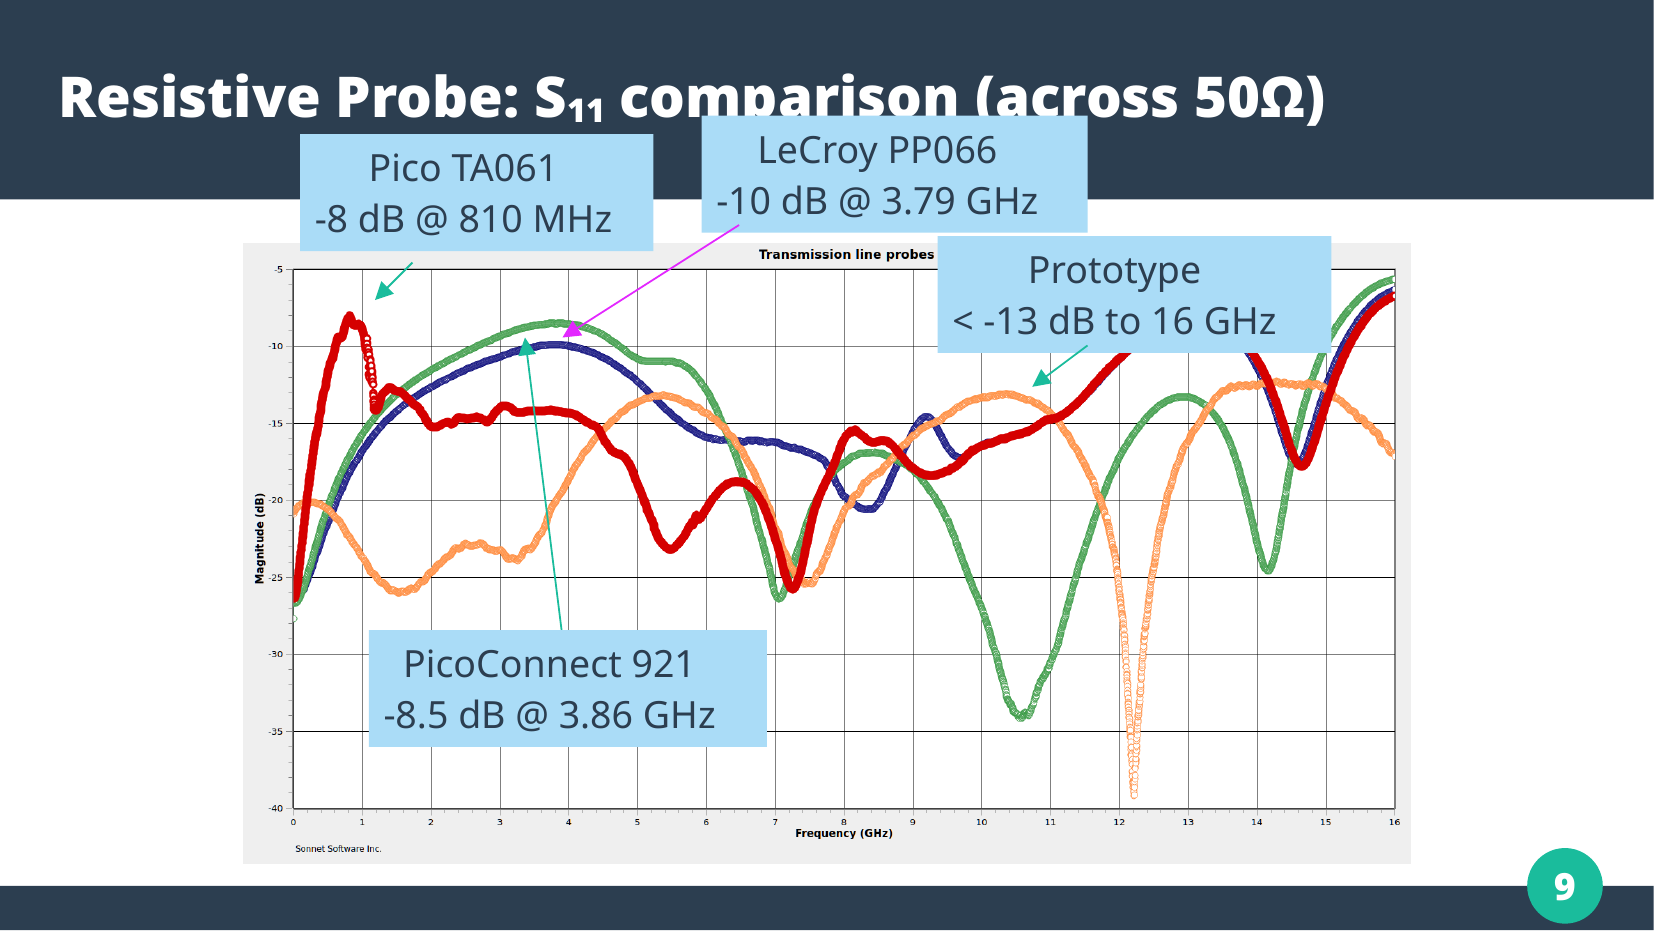

# Resistive Probe: S11 comparison (across 50Ω)
LeCroy PP066
-10 dB @ 3.79 GHz
Pico TA061
-8 dB @ 810 MHz
Prototype
< -13 dB to 16 GHz
PicoConnect 921
-8.5 dB @ 3.86 GHz